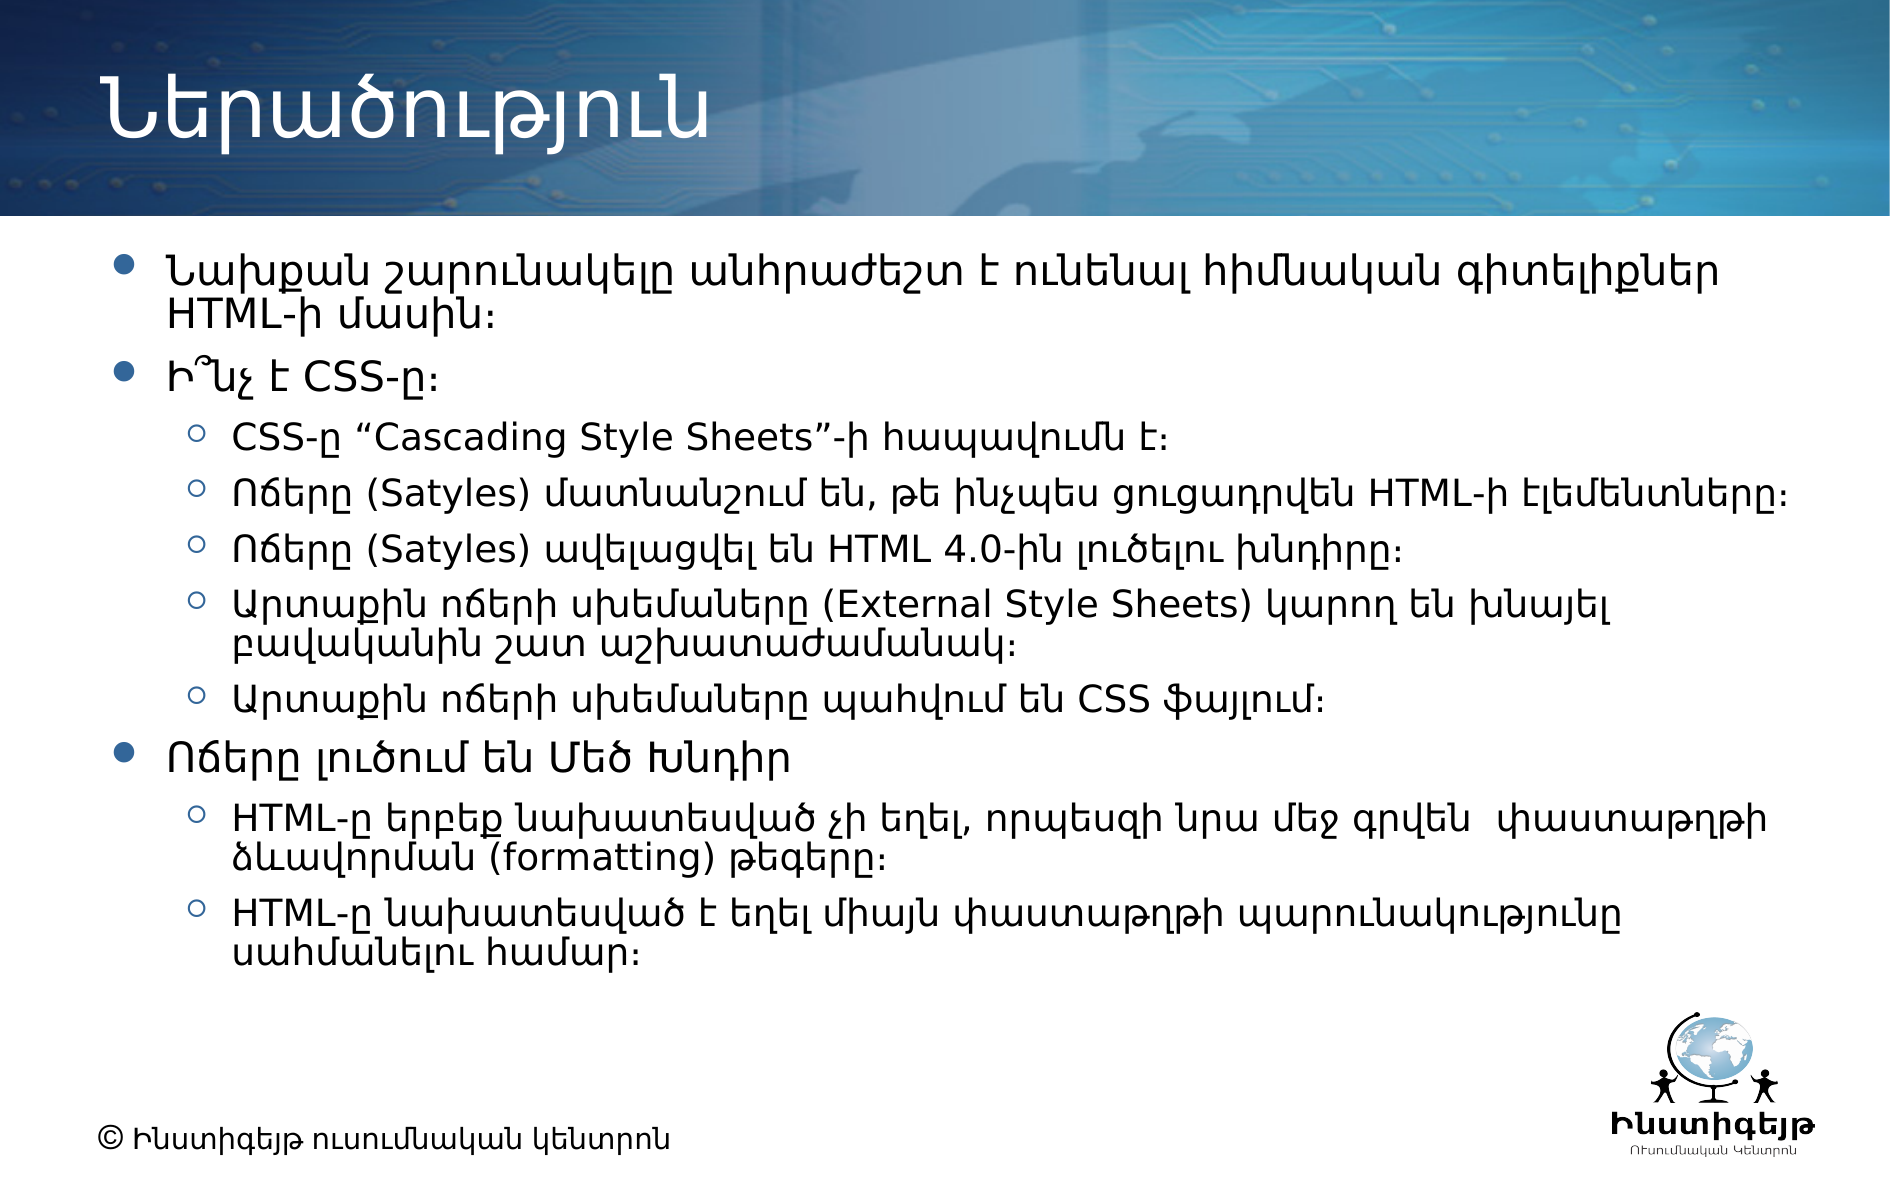

Ներածություն
# Նախքան շարունակելը անհրաժեշտ է ունենալ հիմնական գիտելիքներ HTML-ի մասին։
Ի՞նչ է CSS-ը։
CSS-ը “Cascading Style Sheets”-ի հապավումն է։
Ոճերը (Satyles) մատնանշում են, թե ինչպես ցուցադրվեն HTML-ի էլեմենտները։
Ոճերը (Satyles) ավելացվել են HTML 4.0-ին լուծելու խնդիրը։
Արտաքին ոճերի սխեմաները (External Style Sheets) կարող են խնայել բավականին շատ աշխատաժամանակ։
Արտաքին ոճերի սխեմաները պահվում են CSS ֆայլում։
Ոճերը լուծում են Մեծ Խնդիր
HTML-ը երբեք նախատեսված չի եղել, որպեսզի նրա մեջ գրվեն փաստաթղթի ձևավորման (formatting) թեգերը։
HTML-ը նախատեսված է եղել միայն փաստաթղթի պարունակությունը սահմանելու համար։